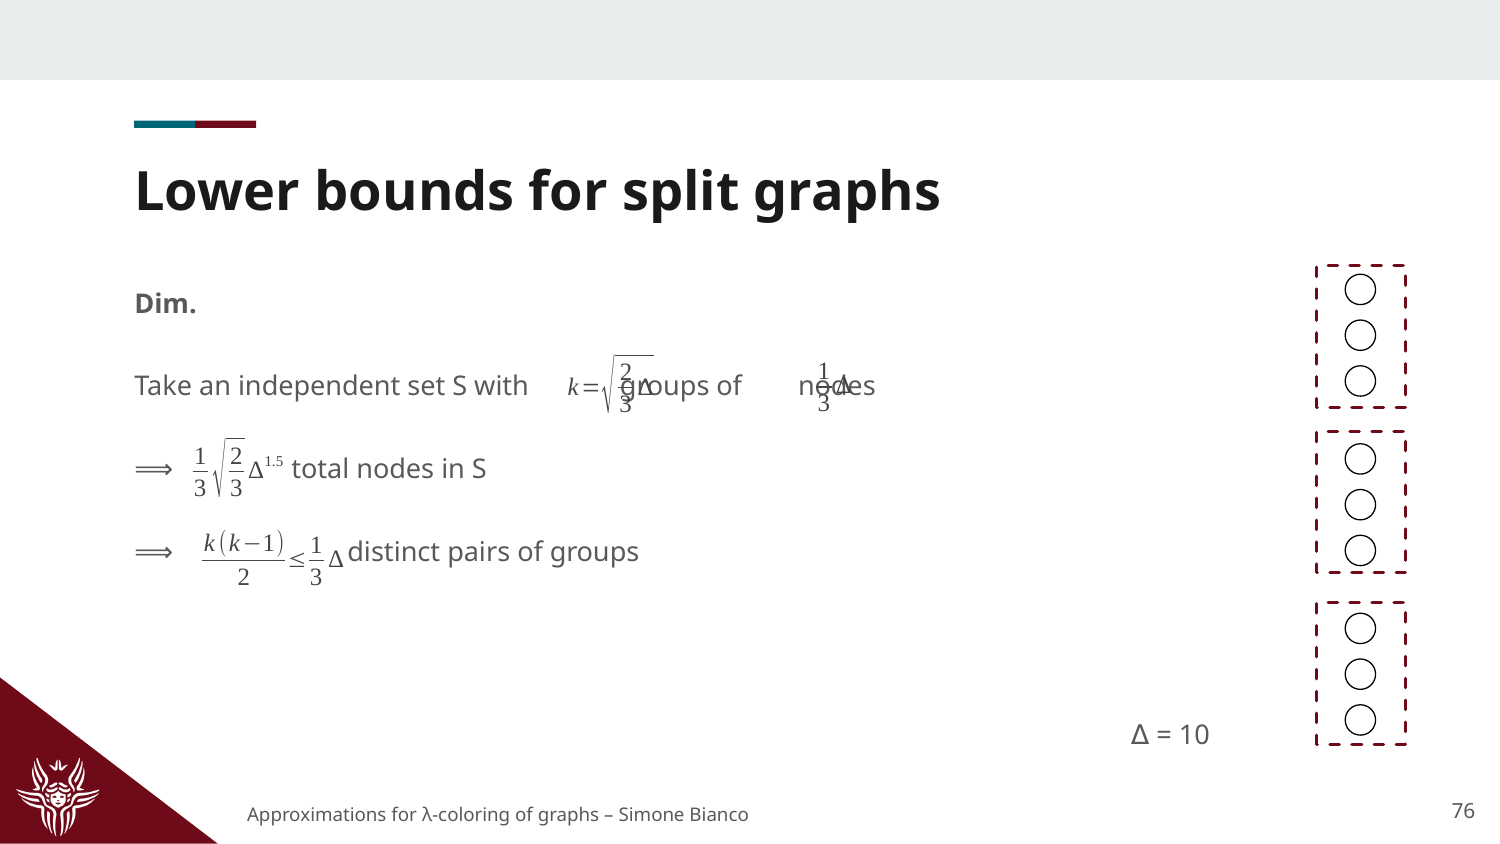

# Lower bounds for split graphs
Dim.
Take an independent set S with groups of nodes
⟹ 	 total nodes in S
⟹ 	 distinct pairs of groups
Δ = 10
Approximations for λ-coloring of graphs – Simone Bianco